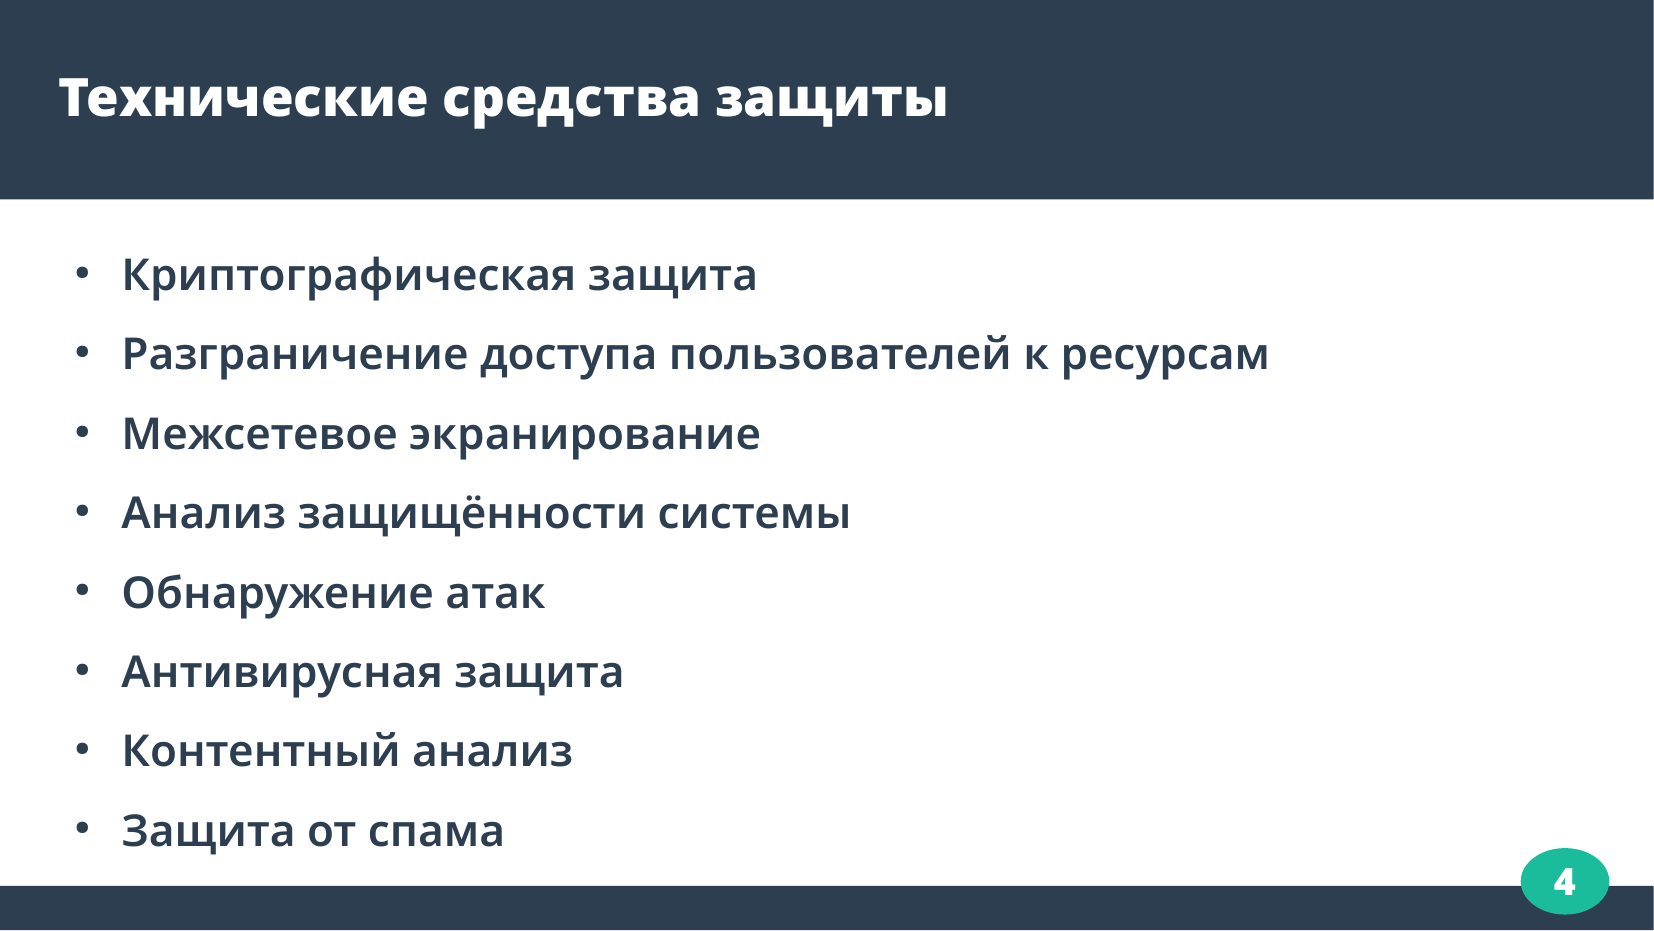

# Технические средства защиты
Криптографическая защита
Разграничение доступа пользователей к ресурсам
Межсетевое экранирование
Анализ защищённости системы
Обнаружение атак
Антивирусная защита
Контентный анализ
Защита от спама
4